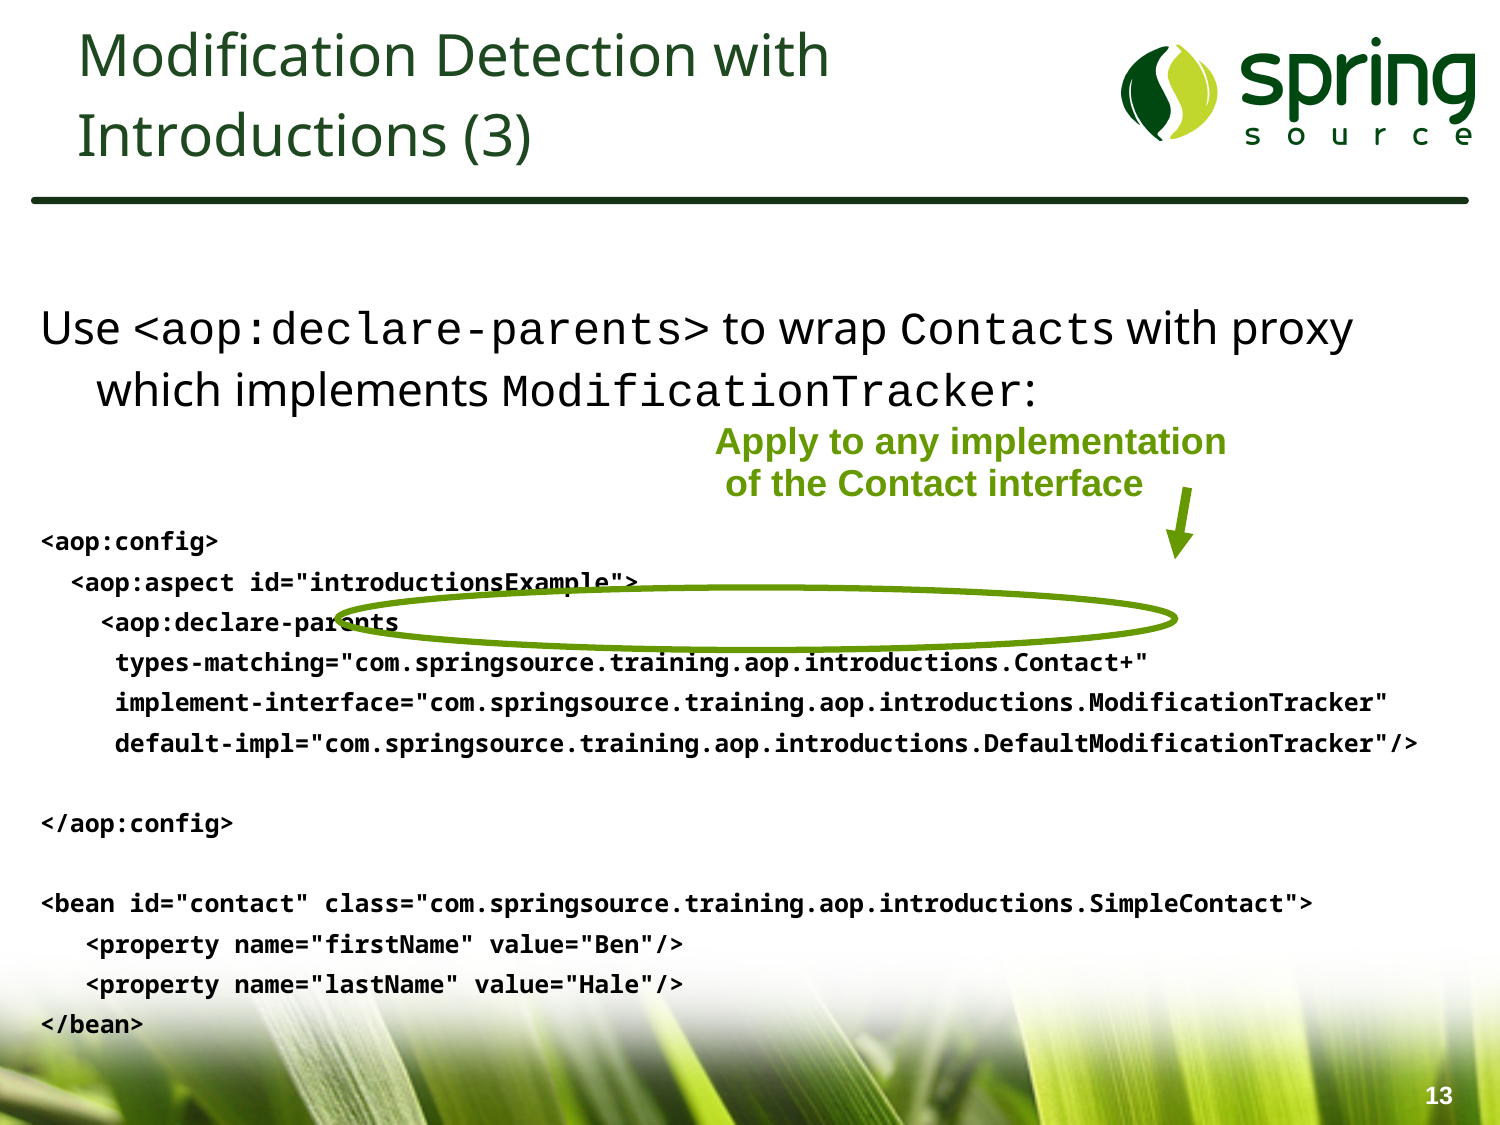

# Modification Detection with Introductions (3)
Use <aop:declare-parents> to wrap Contacts with proxy which implements ModificationTracker:
<aop:config>
 <aop:aspect id="introductionsExample">
 <aop:declare-parents
 types-matching="com.springsource.training.aop.introductions.Contact+"
 implement-interface="com.springsource.training.aop.introductions.ModificationTracker"
 default-impl="com.springsource.training.aop.introductions.DefaultModificationTracker"/>
</aop:config>
<bean id="contact" class="com.springsource.training.aop.introductions.SimpleContact">
 <property name="firstName" value="Ben"/>
 <property name="lastName" value="Hale"/>
</bean>
Apply to any implementation
 of the Contact interface